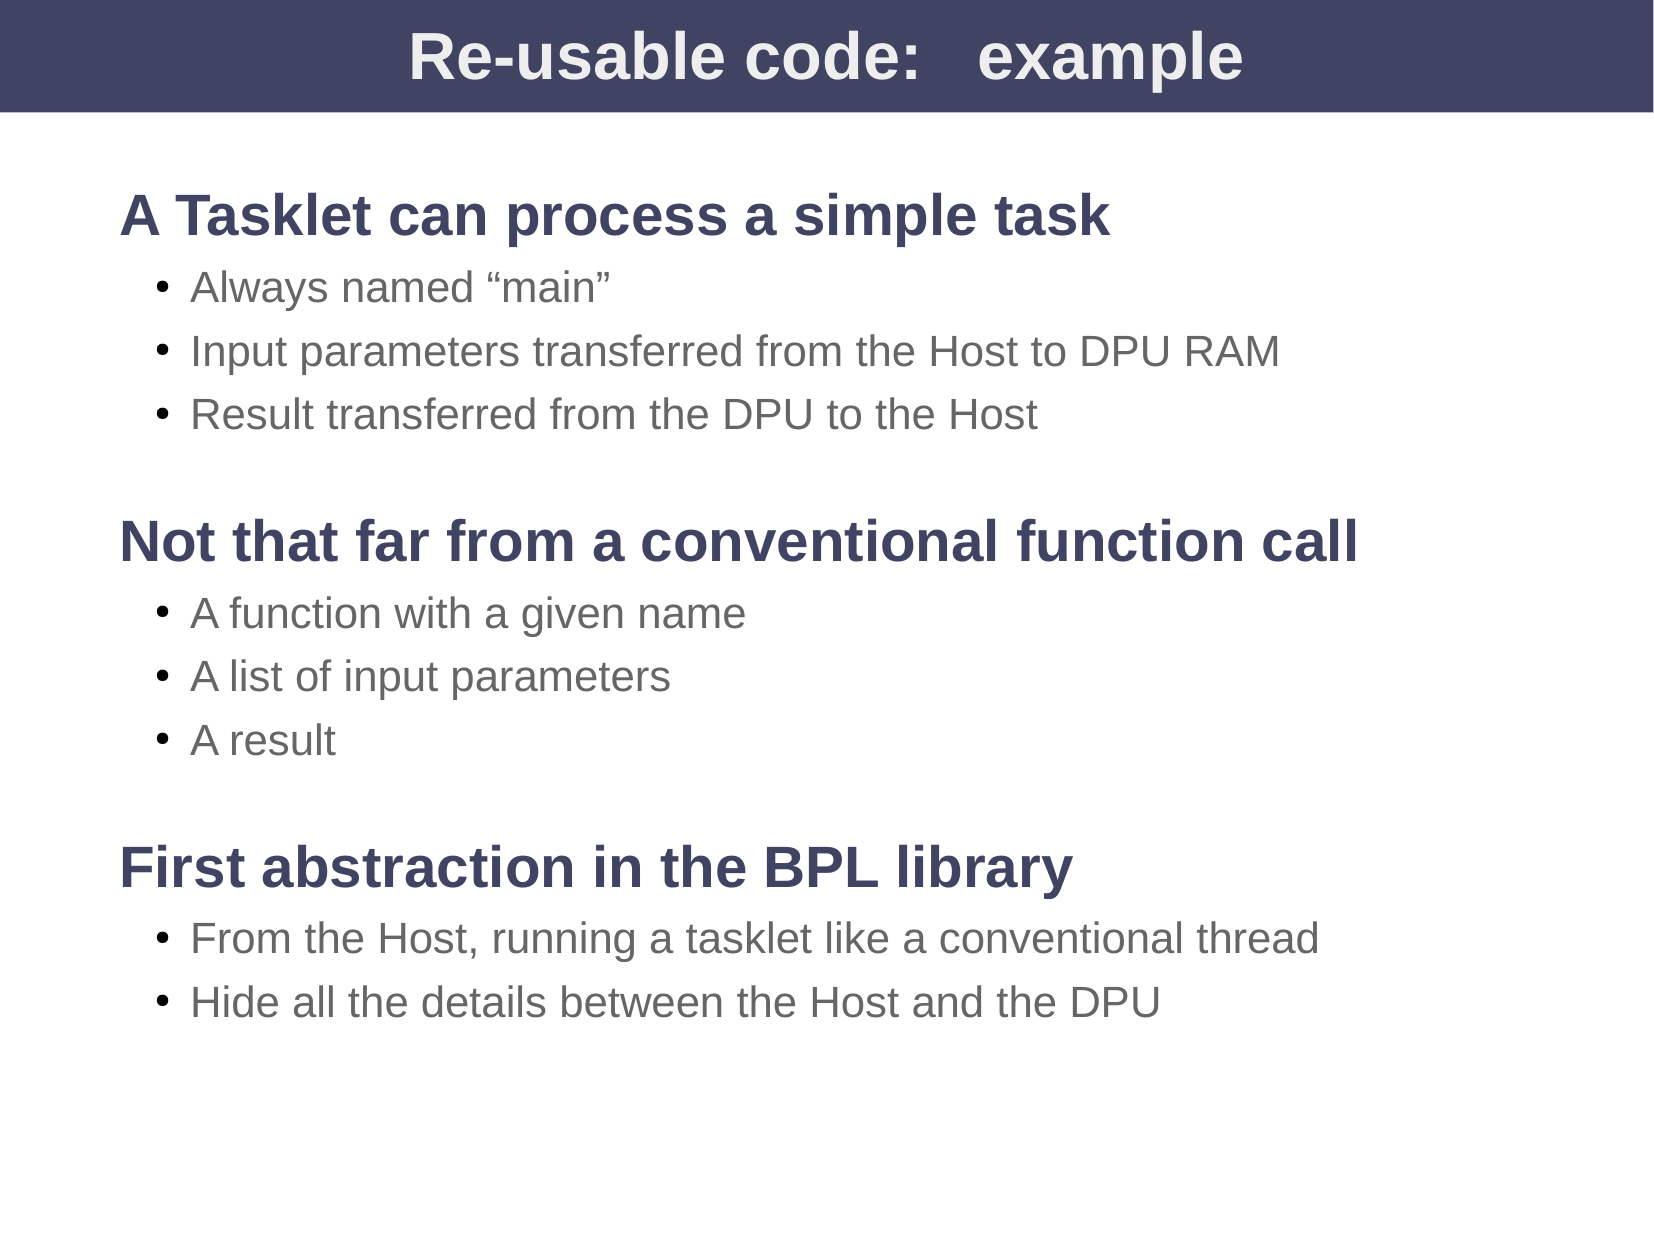

Re-usable code: example
A Tasklet can process a simple task
Always named “main”
Input parameters transferred from the Host to DPU RAM
Result transferred from the DPU to the Host
Not that far from a conventional function call
A function with a given name
A list of input parameters
A result
First abstraction in the BPL library
From the Host, running a tasklet like a conventional thread
Hide all the details between the Host and the DPU